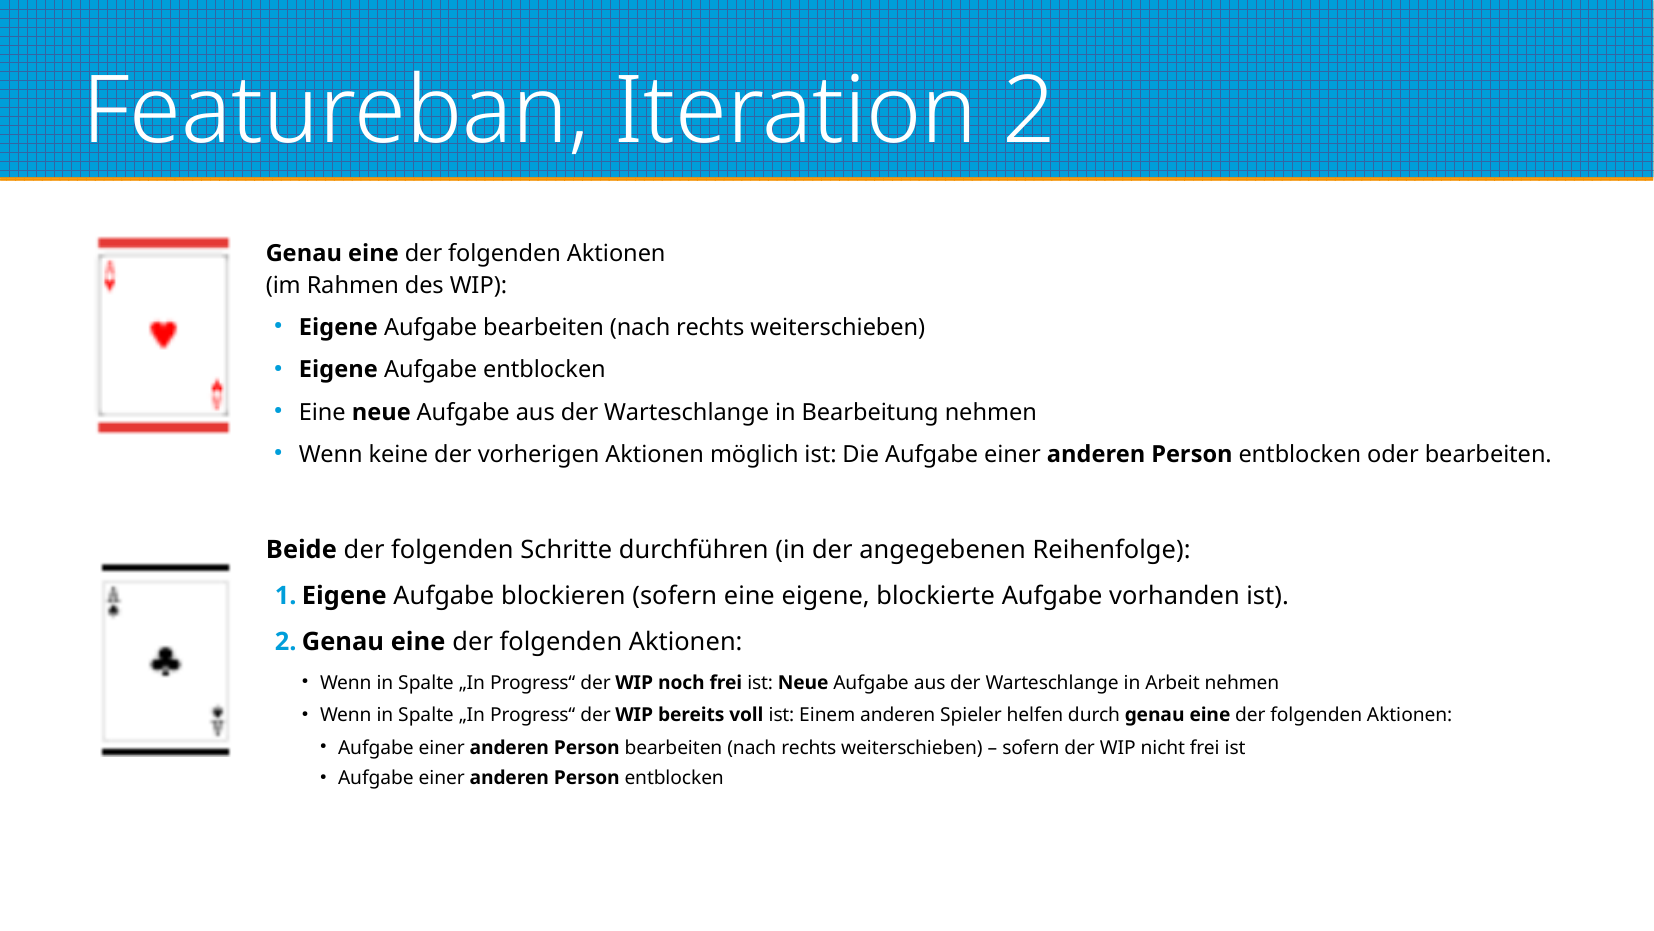

# Featureban, Iteration 2
Genau eine der folgenden Aktionen
(im Rahmen des WIP):
Eigene Aufgabe bearbeiten (nach rechts weiterschieben)
Eigene Aufgabe entblocken
Eine neue Aufgabe aus der Warteschlange in Bearbeitung nehmen
Wenn keine der vorherigen Aktionen möglich ist: Die Aufgabe einer anderen Person entblocken oder bearbeiten.
Beide der folgenden Schritte durchführen (in der angegebenen Reihenfolge):
Eigene Aufgabe blockieren (sofern eine eigene, blockierte Aufgabe vorhanden ist).
Genau eine der folgenden Aktionen:
Wenn in Spalte „In Progress“ der WIP noch frei ist: Neue Aufgabe aus der Warteschlange in Arbeit nehmen
Wenn in Spalte „In Progress“ der WIP bereits voll ist: Einem anderen Spieler helfen durch genau eine der folgenden Aktionen:
Aufgabe einer anderen Person bearbeiten (nach rechts weiterschieben) – sofern der WIP nicht frei ist
Aufgabe einer anderen Person entblocken